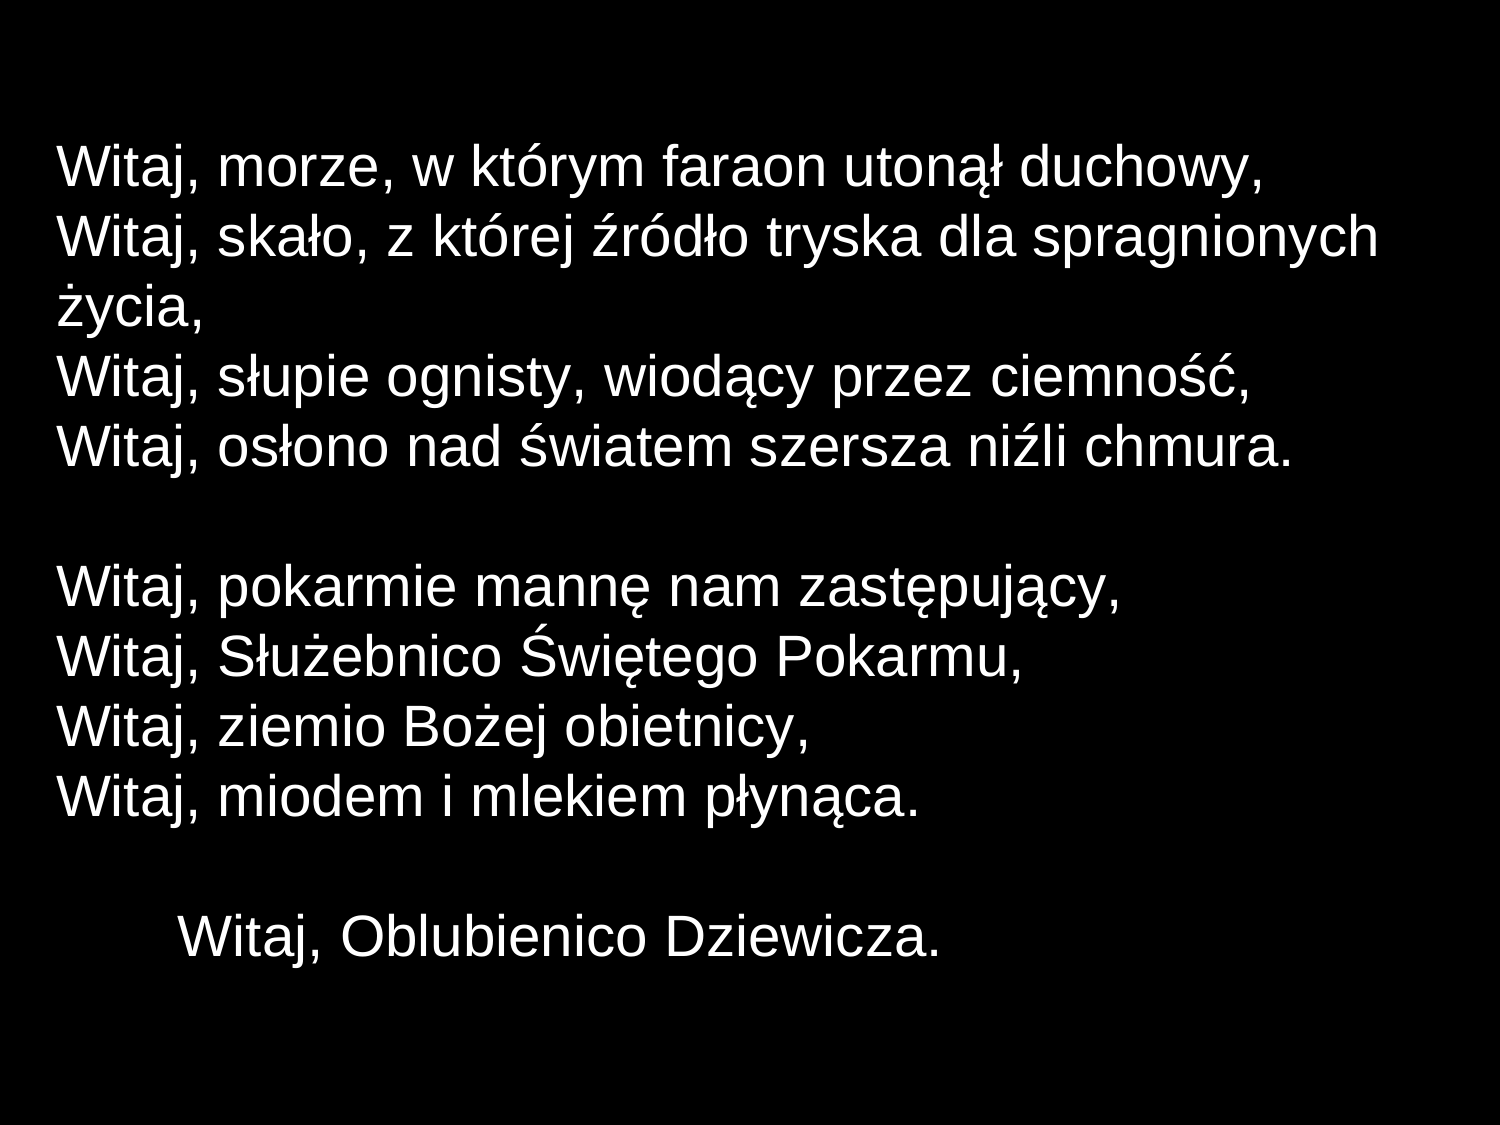

Witaj, morze, w którym faraon utonął duchowy,
Witaj, skało, z której źródło tryska dla spragnionych życia,
Witaj, słupie ognisty, wiodący przez ciemność,
Witaj, osłono nad światem szersza niźli chmura.
Witaj, pokarmie mannę nam zastępujący,
Witaj, Służebnico Świętego Pokarmu,
Witaj, ziemio Bożej obietnicy,
Witaj, miodem i mlekiem płynąca.
Witaj, Oblubienico Dziewicza.